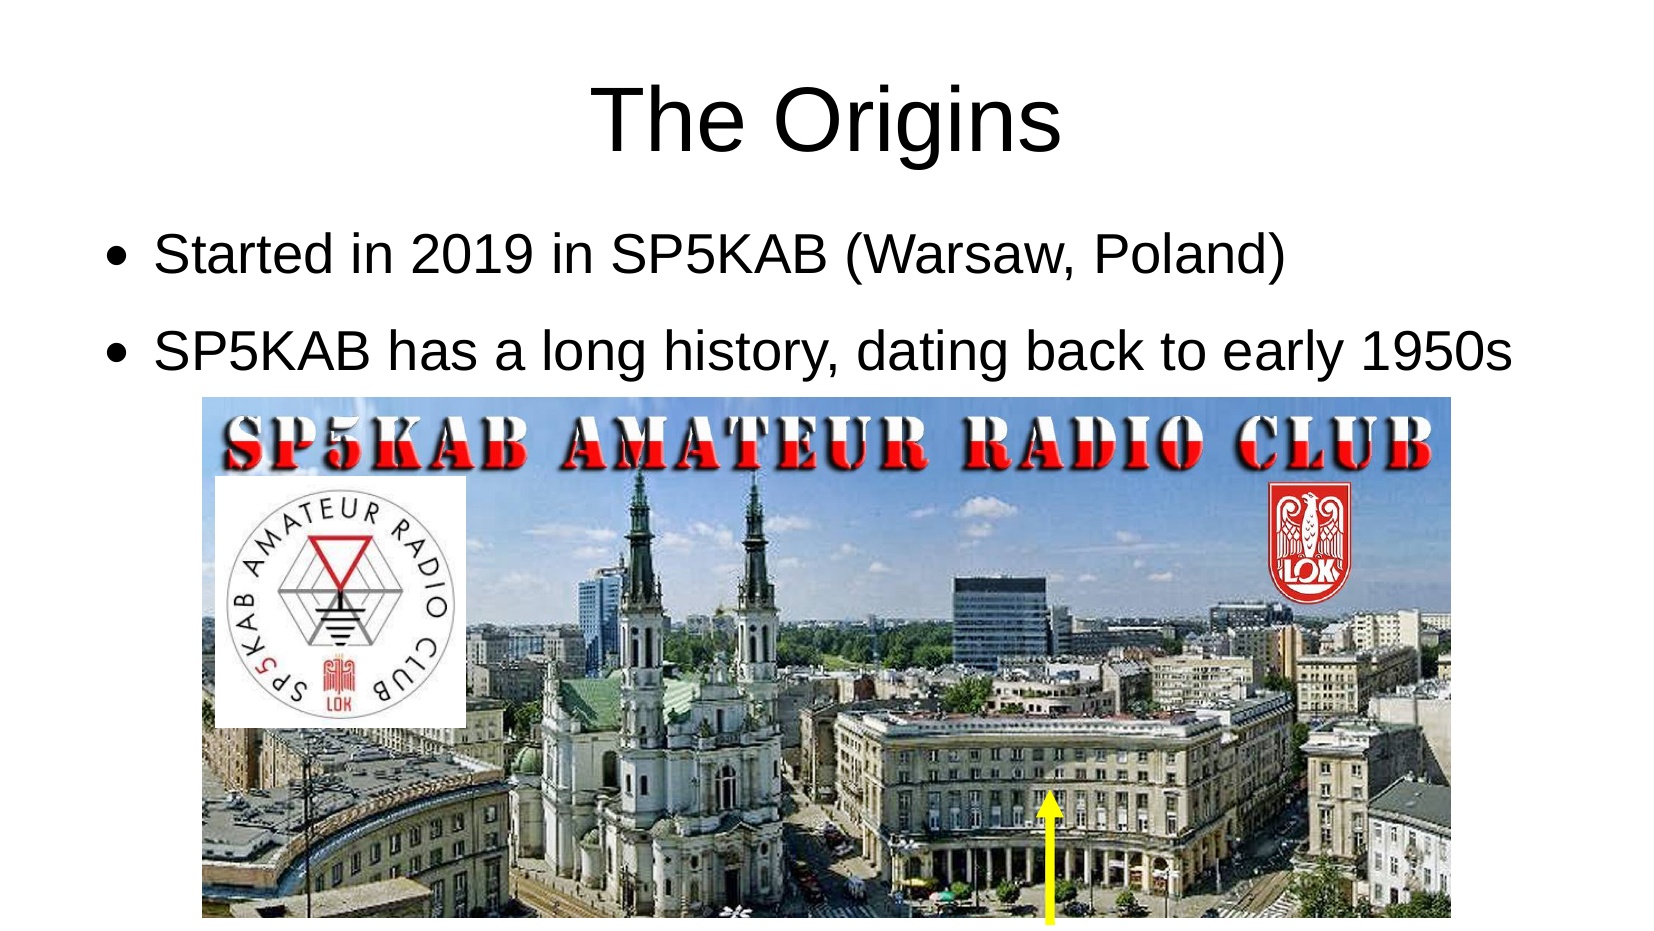

The Origins
Started in 2019 in SP5KAB (Warsaw, Poland)
SP5KAB has a long history, dating back to early 1950s